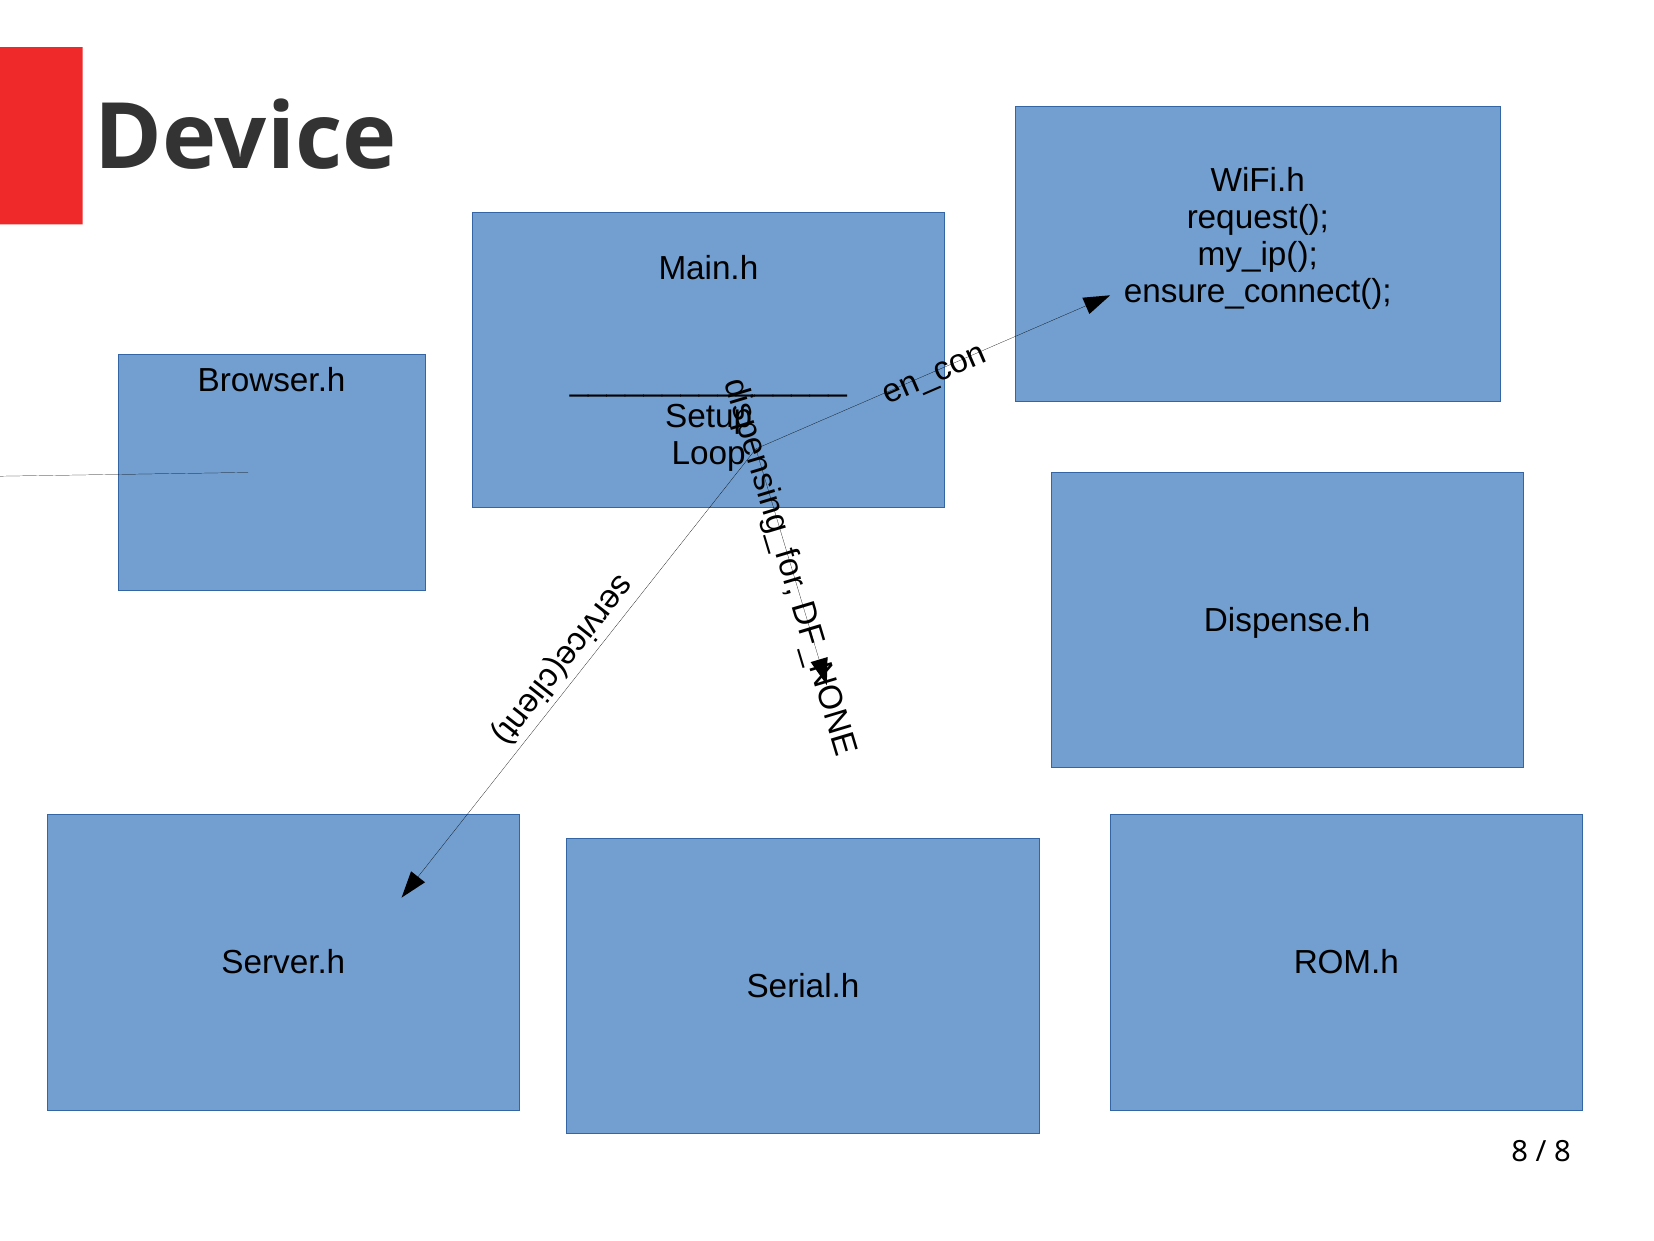

# Device
WiFi.h
request();
my_ip();
ensure_connect();
Main.h
_______________
Setup
Loop
en_con
Browser.h
service(client)
dispensing_for, DF_NONE
Dispense.h
Server.h
ROM.h
Serial.h
8